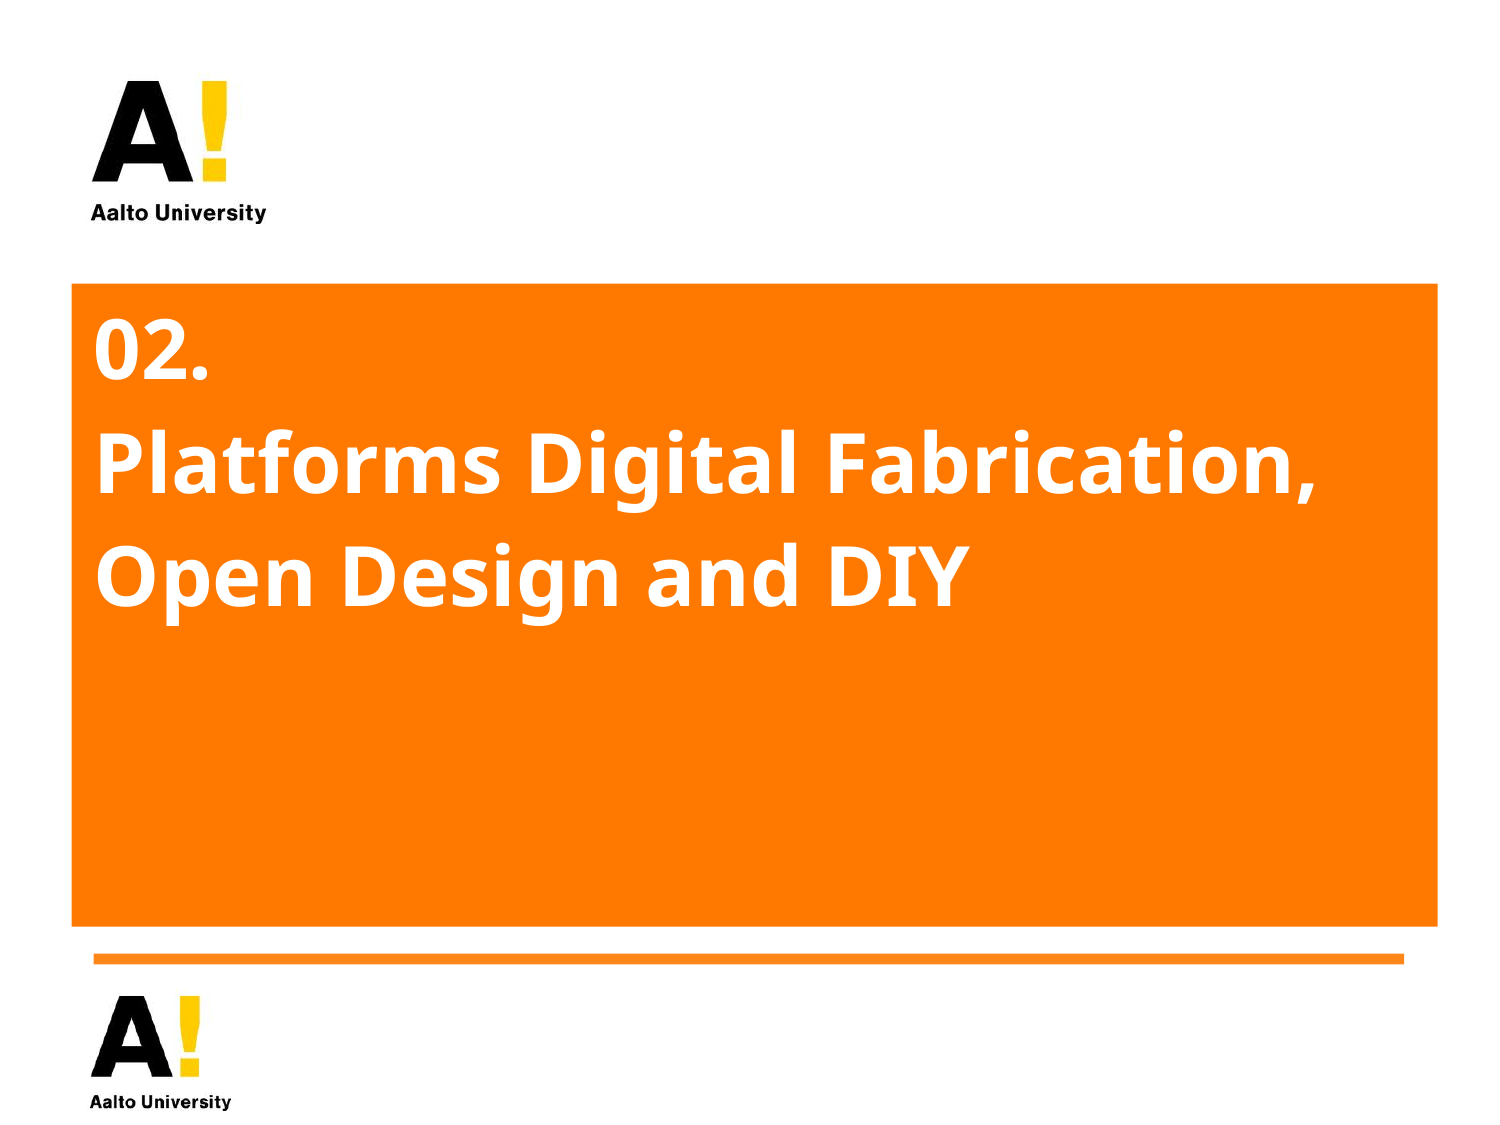

#
02.
Platforms Digital Fabrication, Open Design and DIY